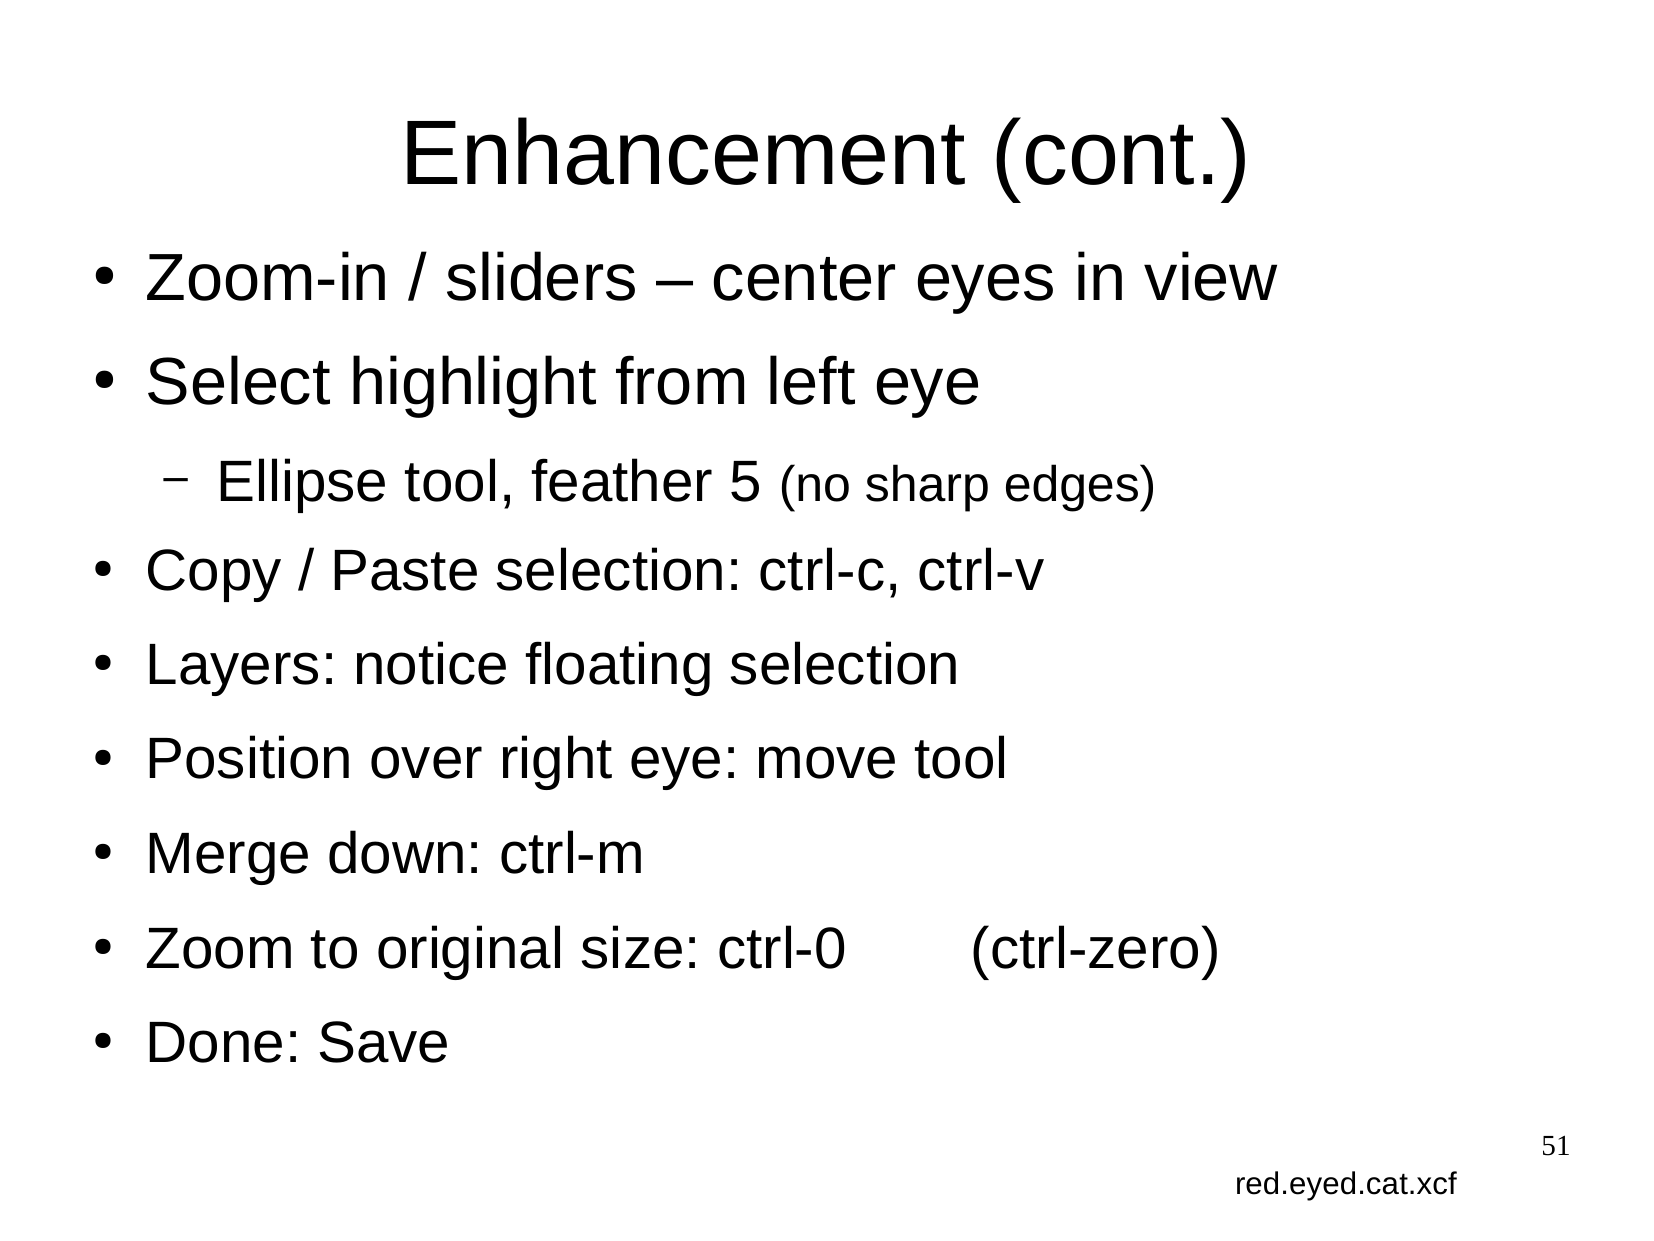

# Enhancement (cont.)
Zoom-in / sliders – center eyes in view
Select highlight from left eye
Ellipse tool, feather 5 (no sharp edges)
Copy / Paste selection: ctrl-c, ctrl-v
Layers: notice floating selection
Position over right eye: move tool
Merge down: ctrl-m
Zoom to original size: ctrl-0		(ctrl-zero)
Done: Save
51
red.eyed.cat.xcf